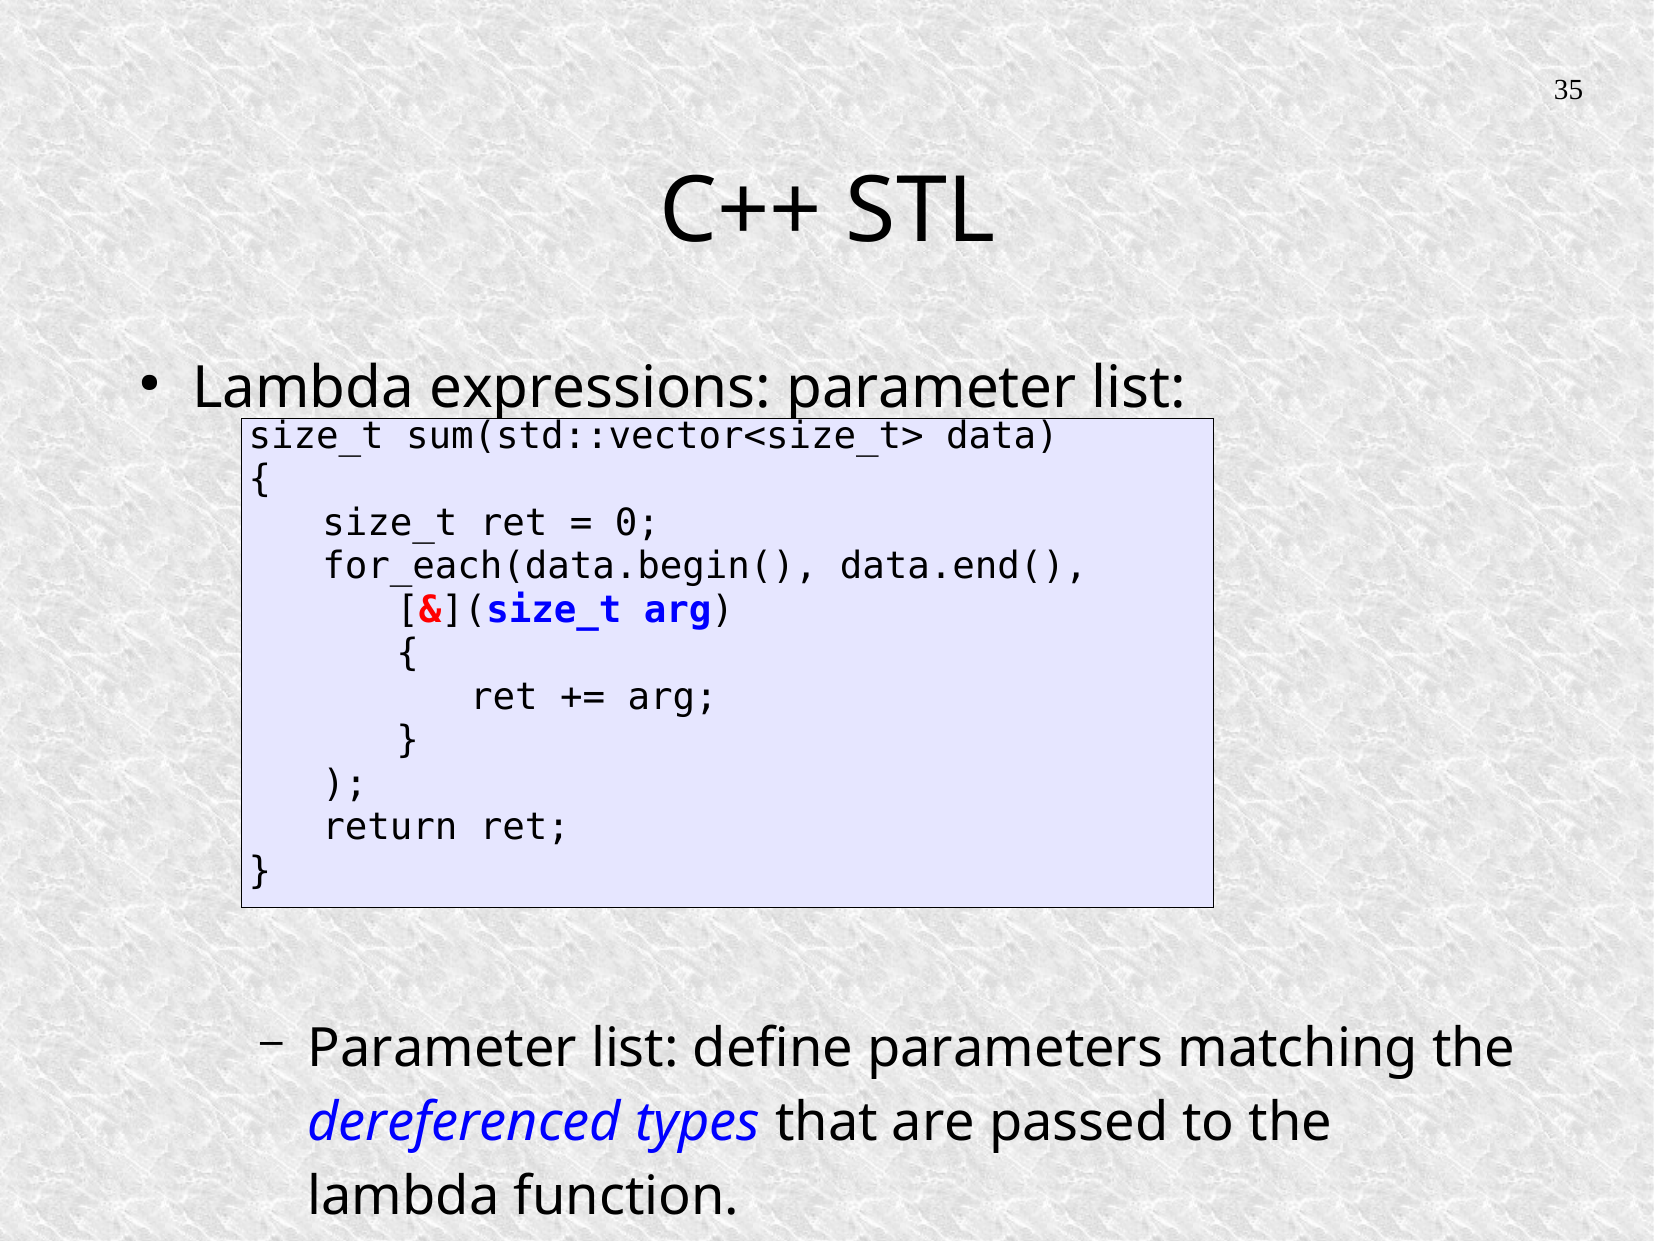

35
# C++ STL
Lambda expressions: parameter list:
Parameter list: define parameters matching the dereferenced types that are passed to the lambda function.
Value, pointer, reference considerations apply!
size_t sum(std::vector<size_t> data)
{
	size_t ret = 0;
	for_each(data.begin(), data.end(),
		[&](size_t arg)
		{
 			ret += arg;
		}
	);
	return ret;
}